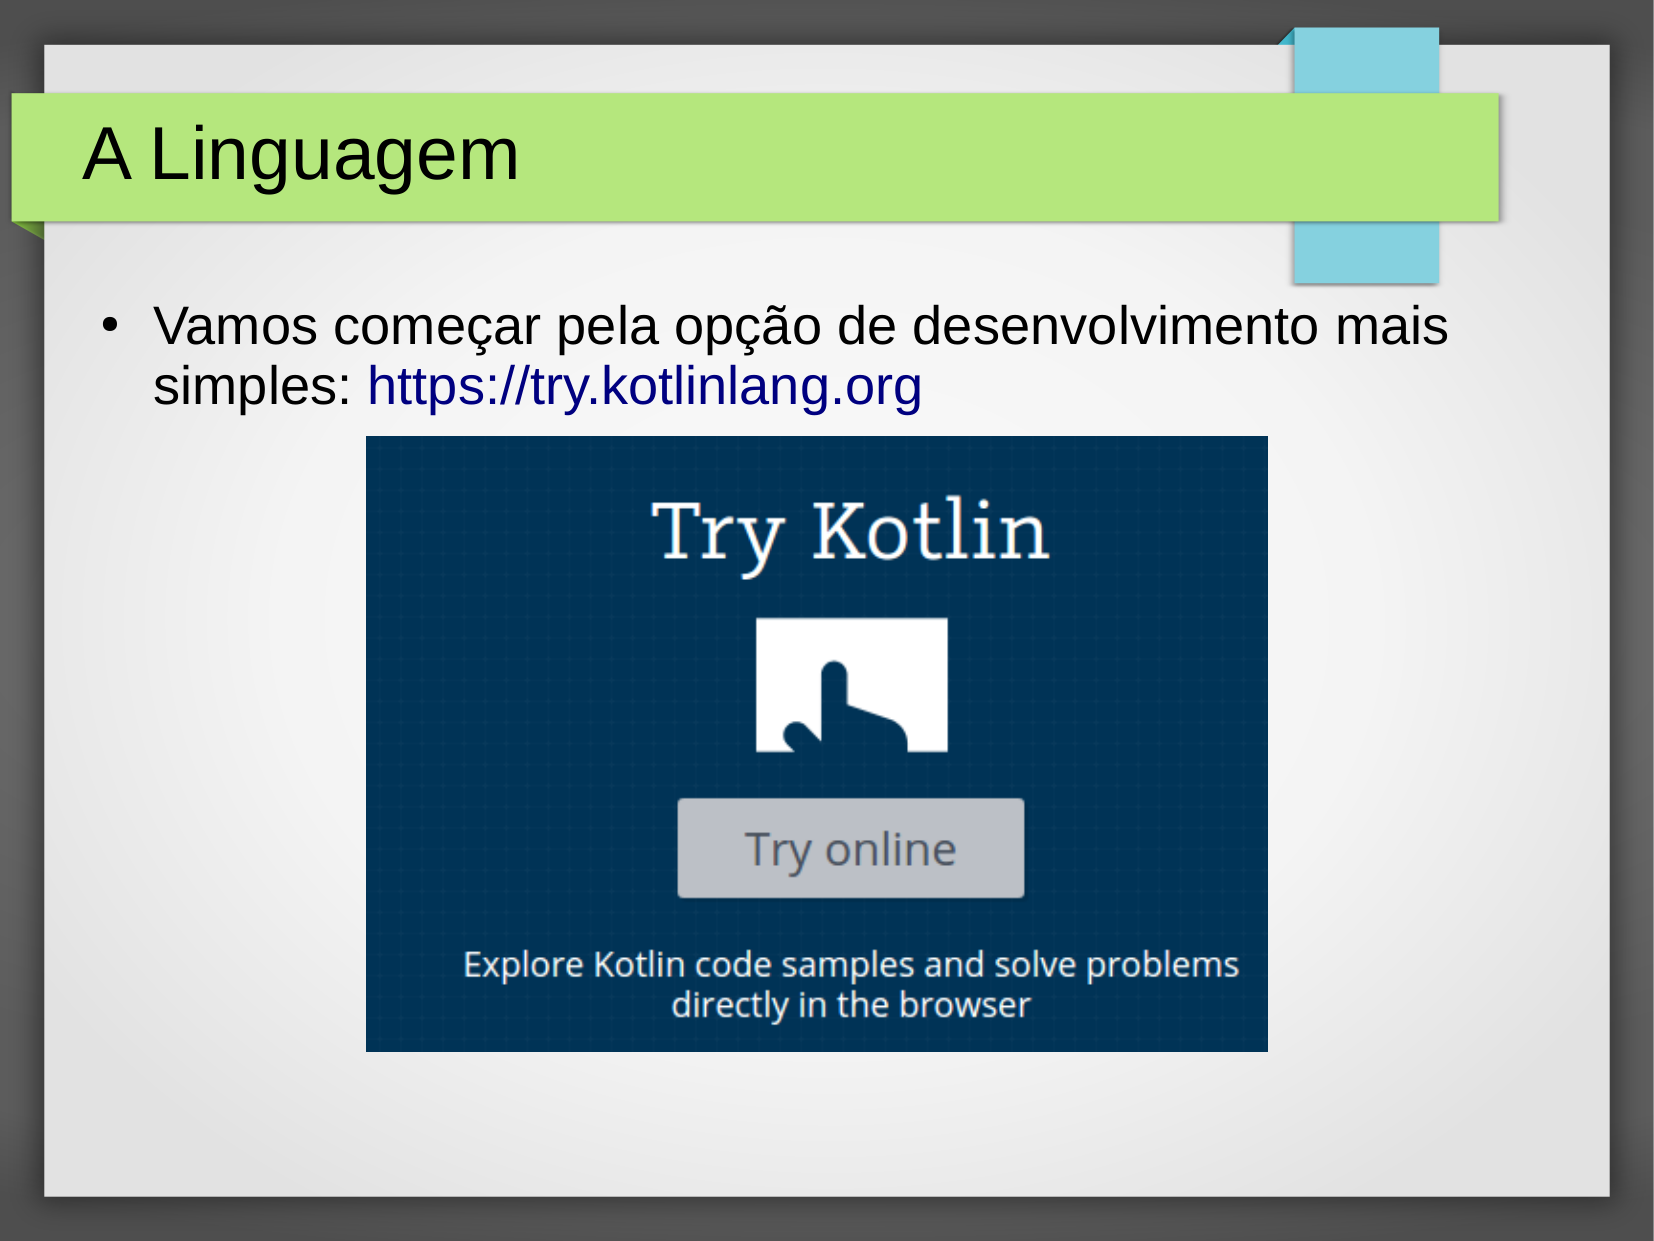

# A Linguagem
Vamos começar pela opção de desenvolvimento mais simples: https://try.kotlinlang.org